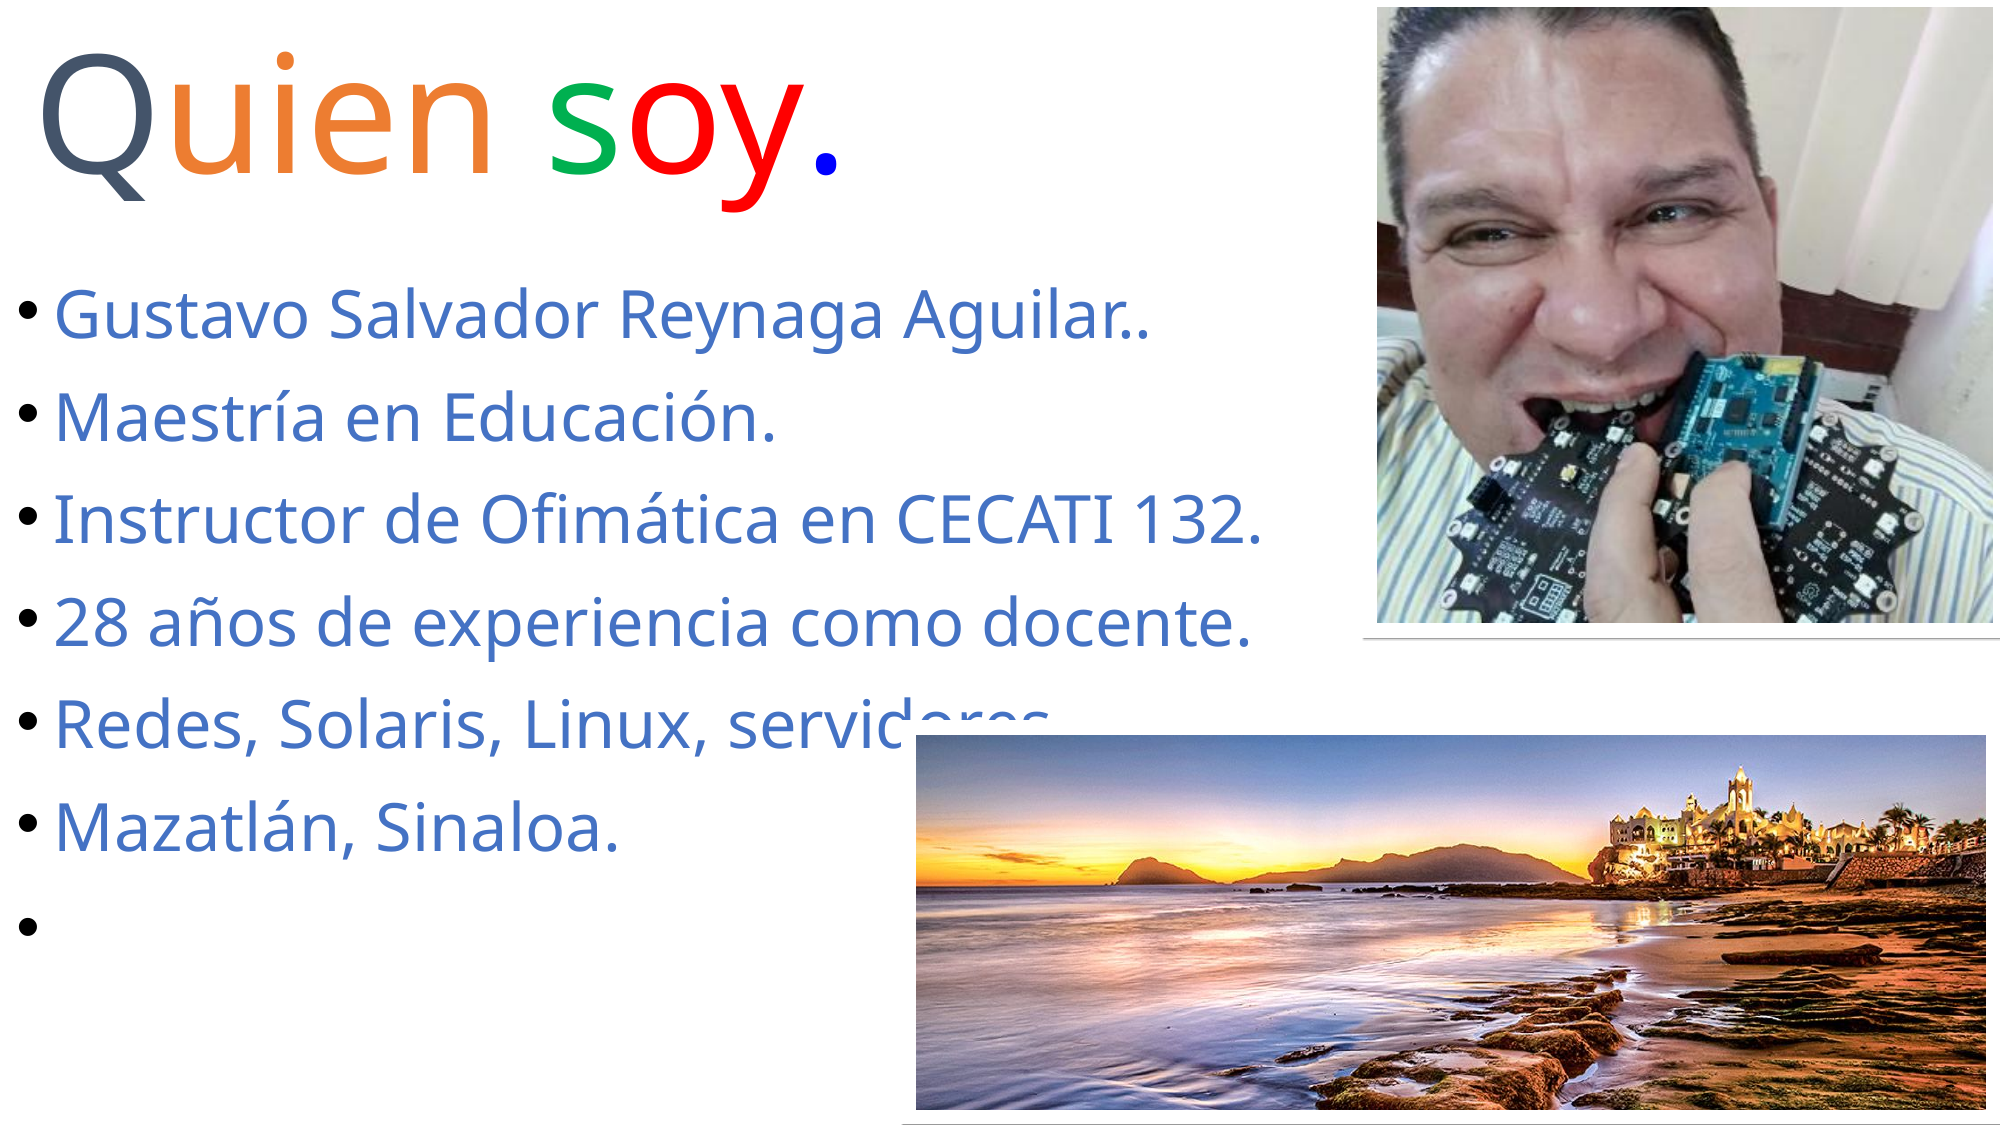

# Quien soy.
Gustavo Salvador Reynaga Aguilar..
Maestría en Educación.
Instructor de Ofimática en CECATI 132.
28 años de experiencia como docente.
Redes, Solaris, Linux, servidores.
Mazatlán, Sinaloa.